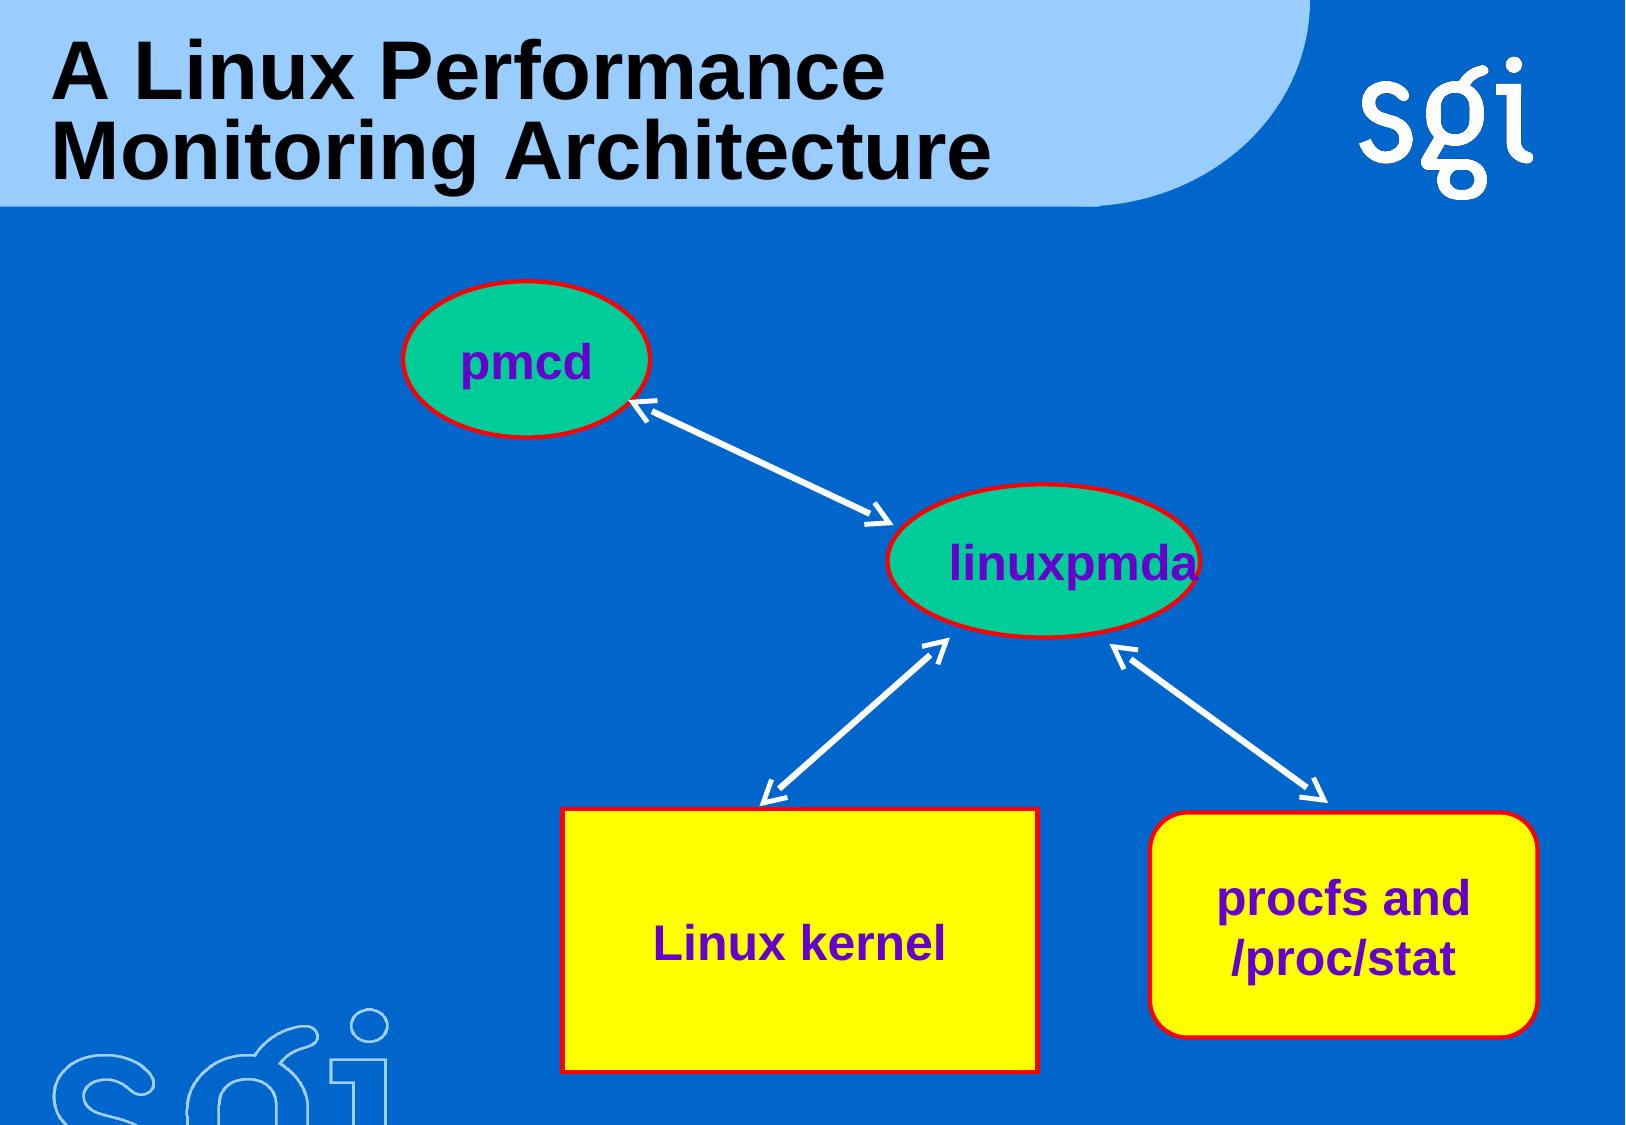

# A Linux Performance Monitoring Architecture
pmcd
linuxpmda
Linux kernel
procfs and
/proc/stat